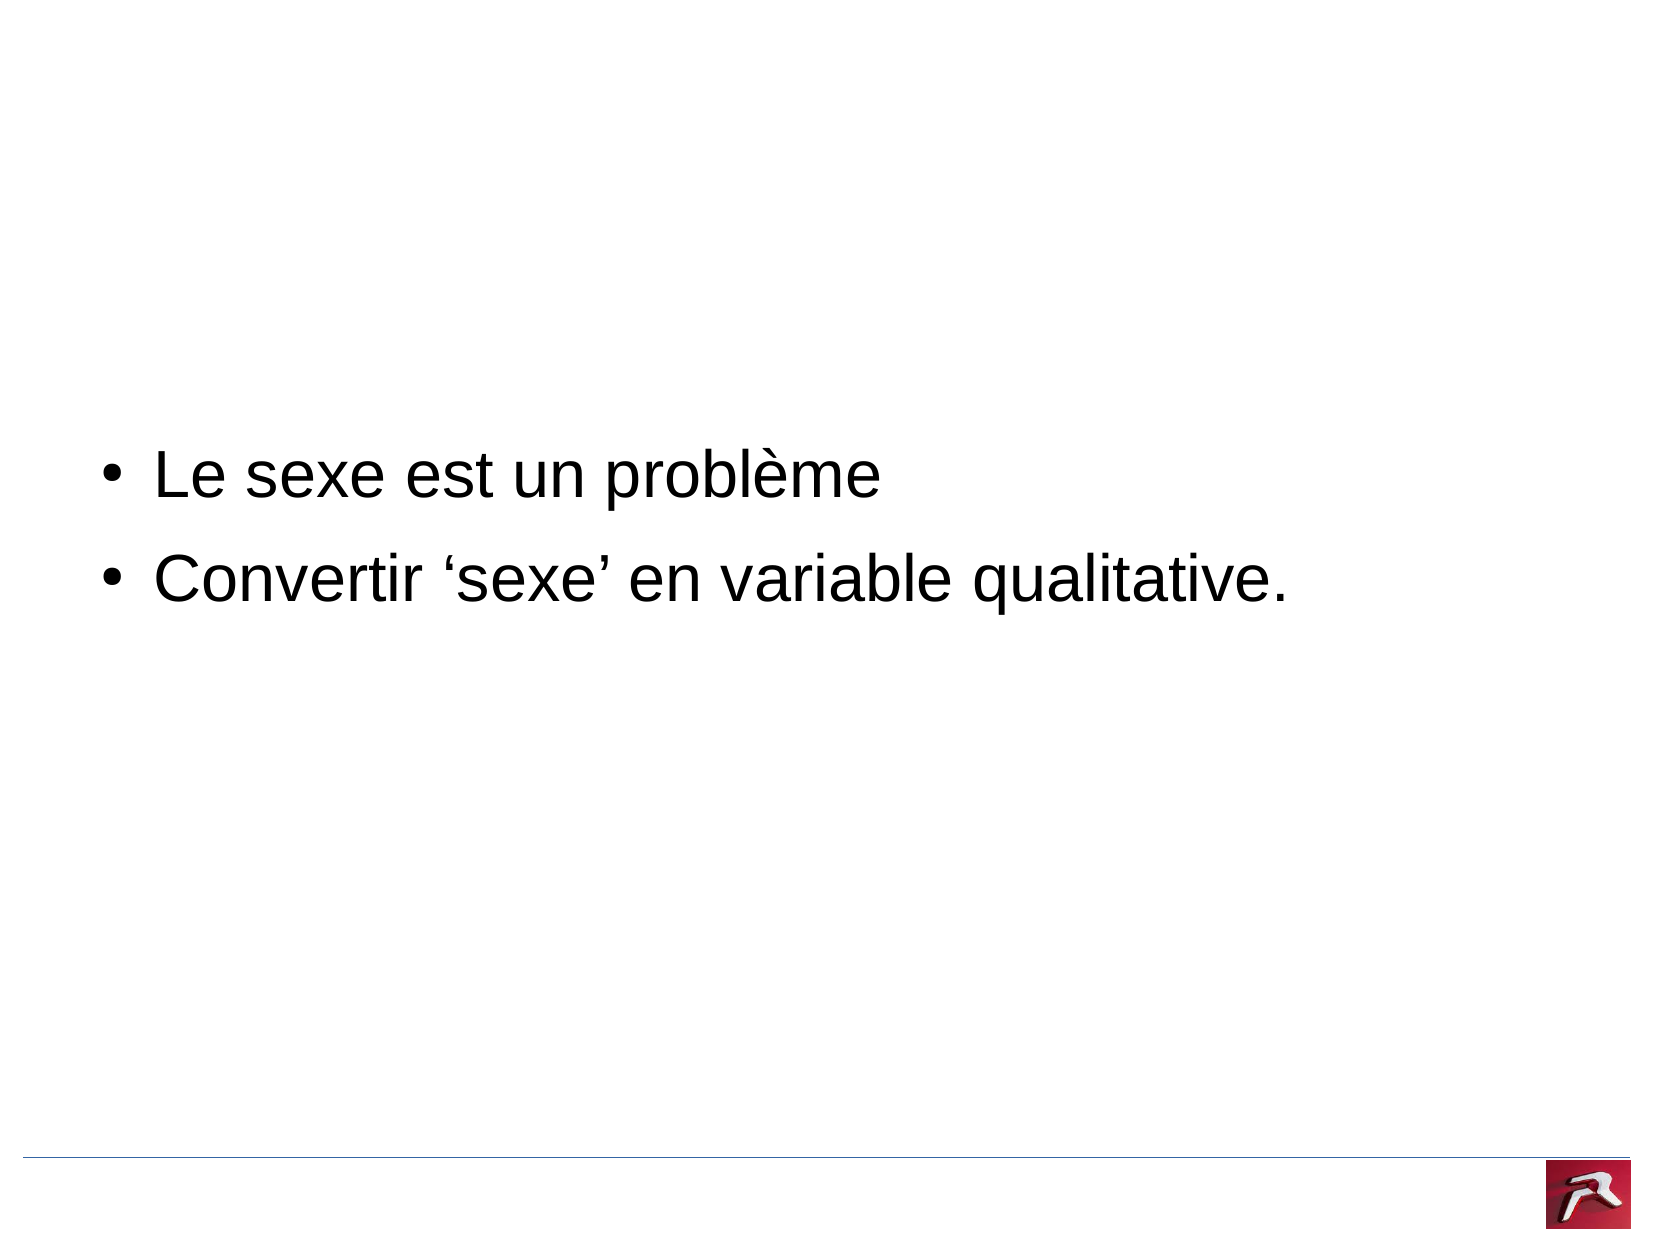

#
Le sexe est un problème
Convertir ‘sexe’ en variable qualitative.